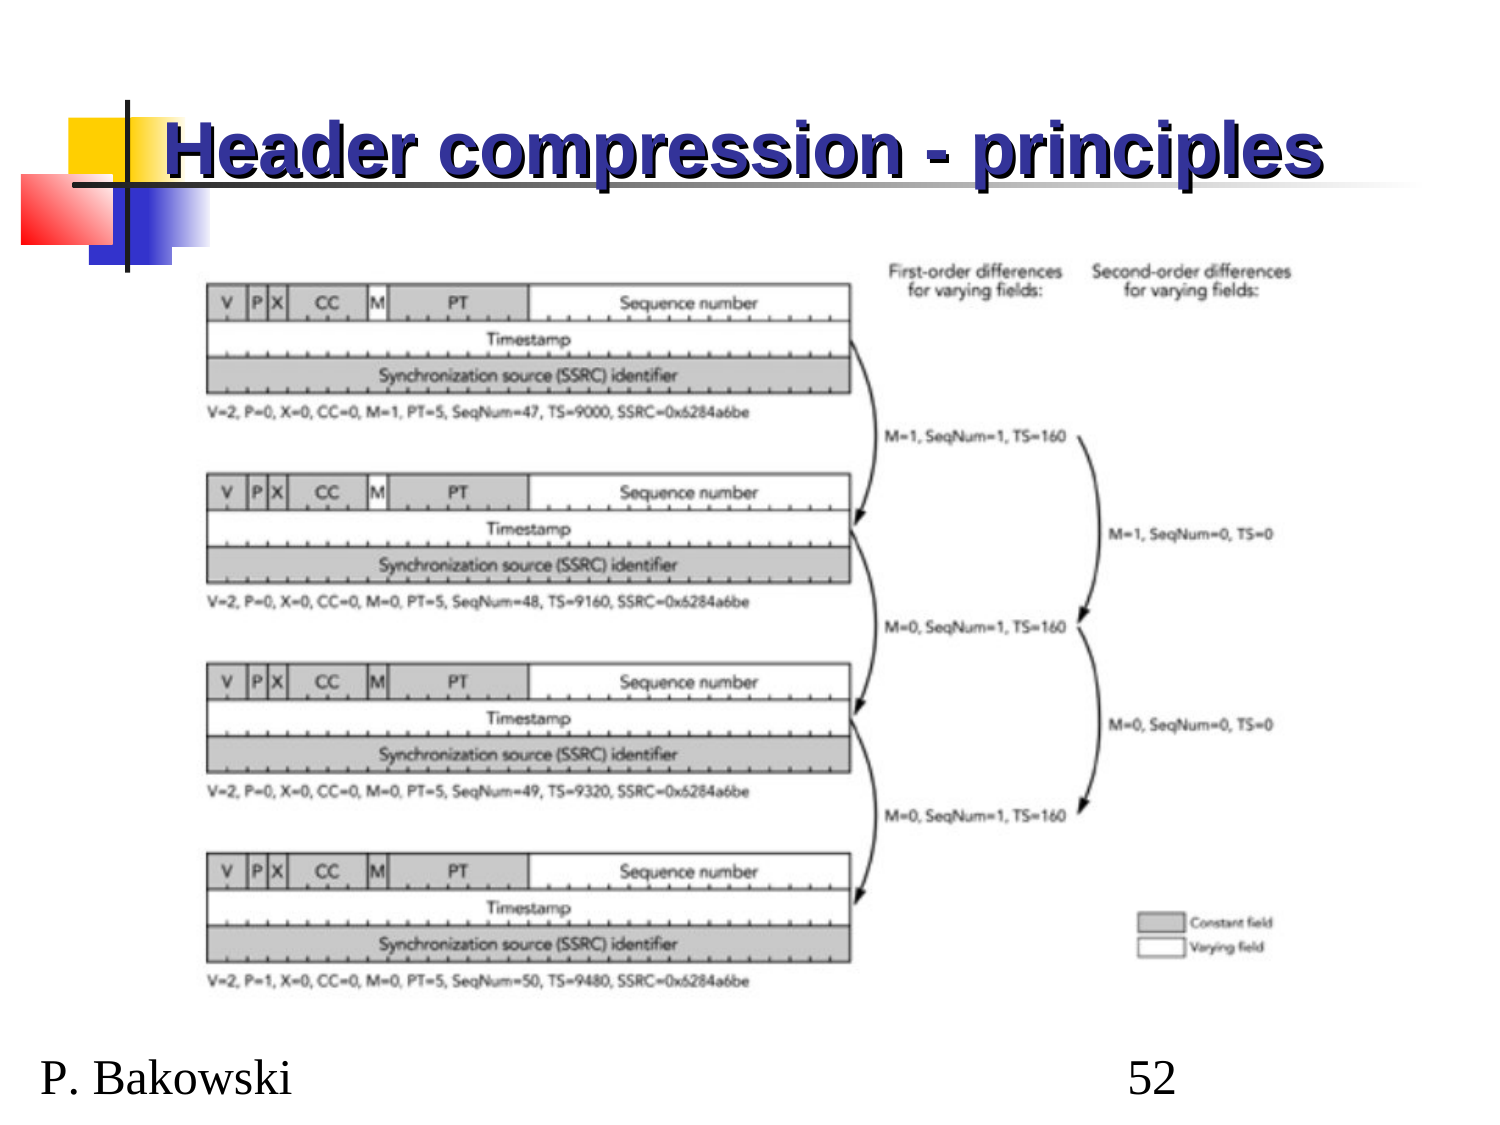

# Header compression - principles
P.Bakowski
52